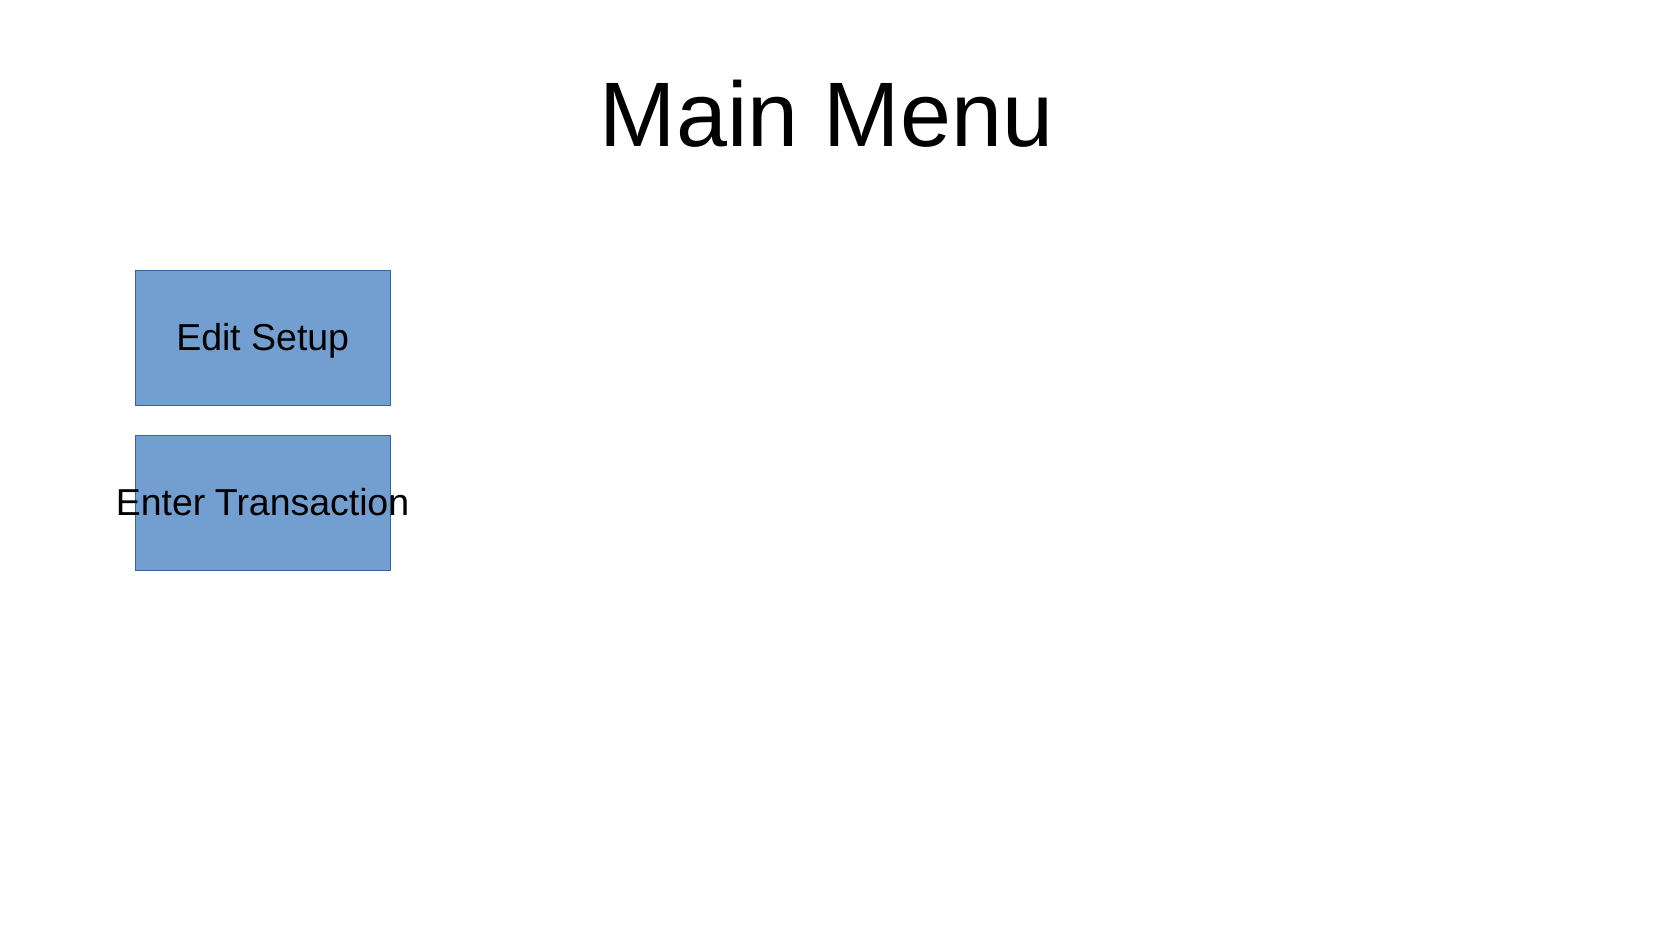

# Main Menu
Edit Setup
Enter Transaction